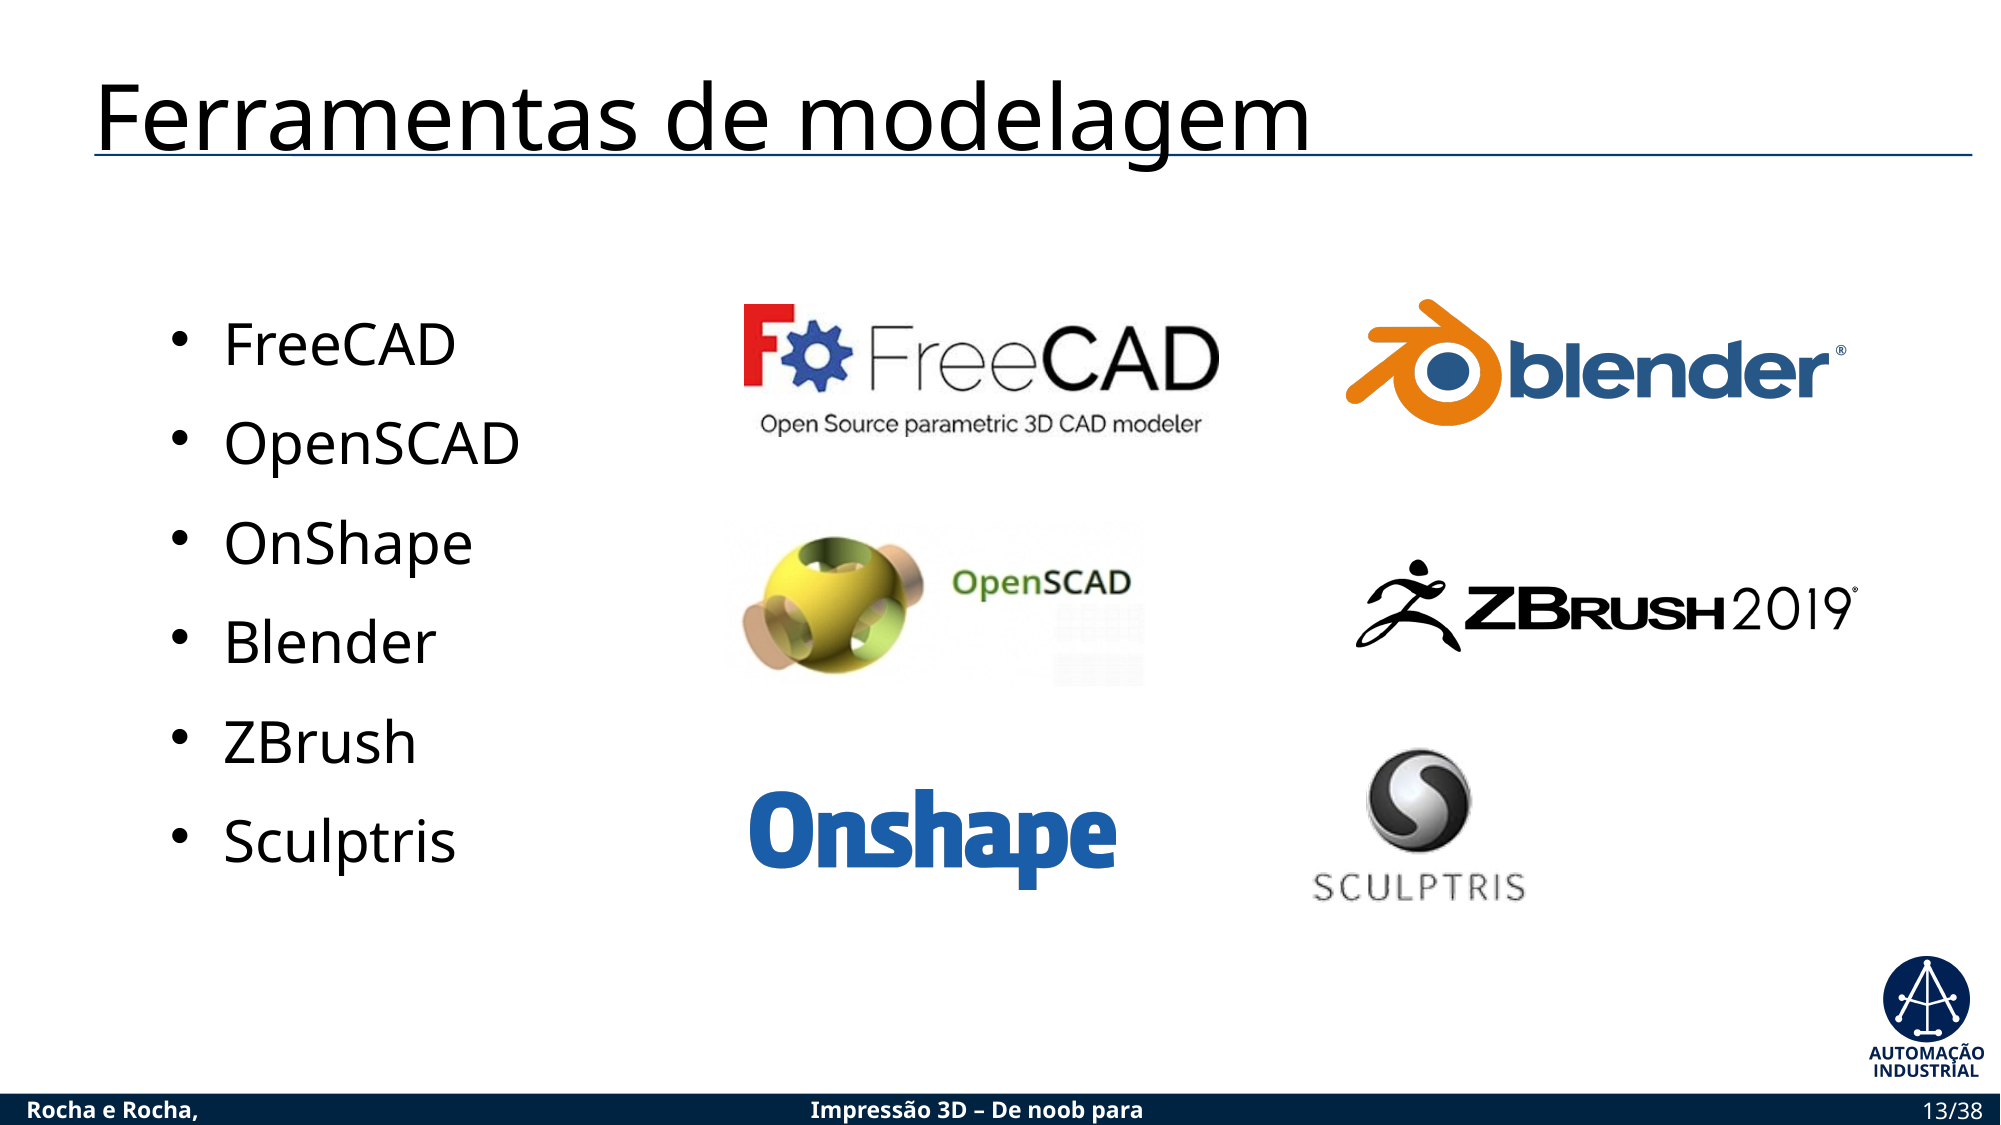

Ferramentas de modelagem
FreeCAD
OpenSCAD
OnShape
Blender
ZBrush
Sculptris